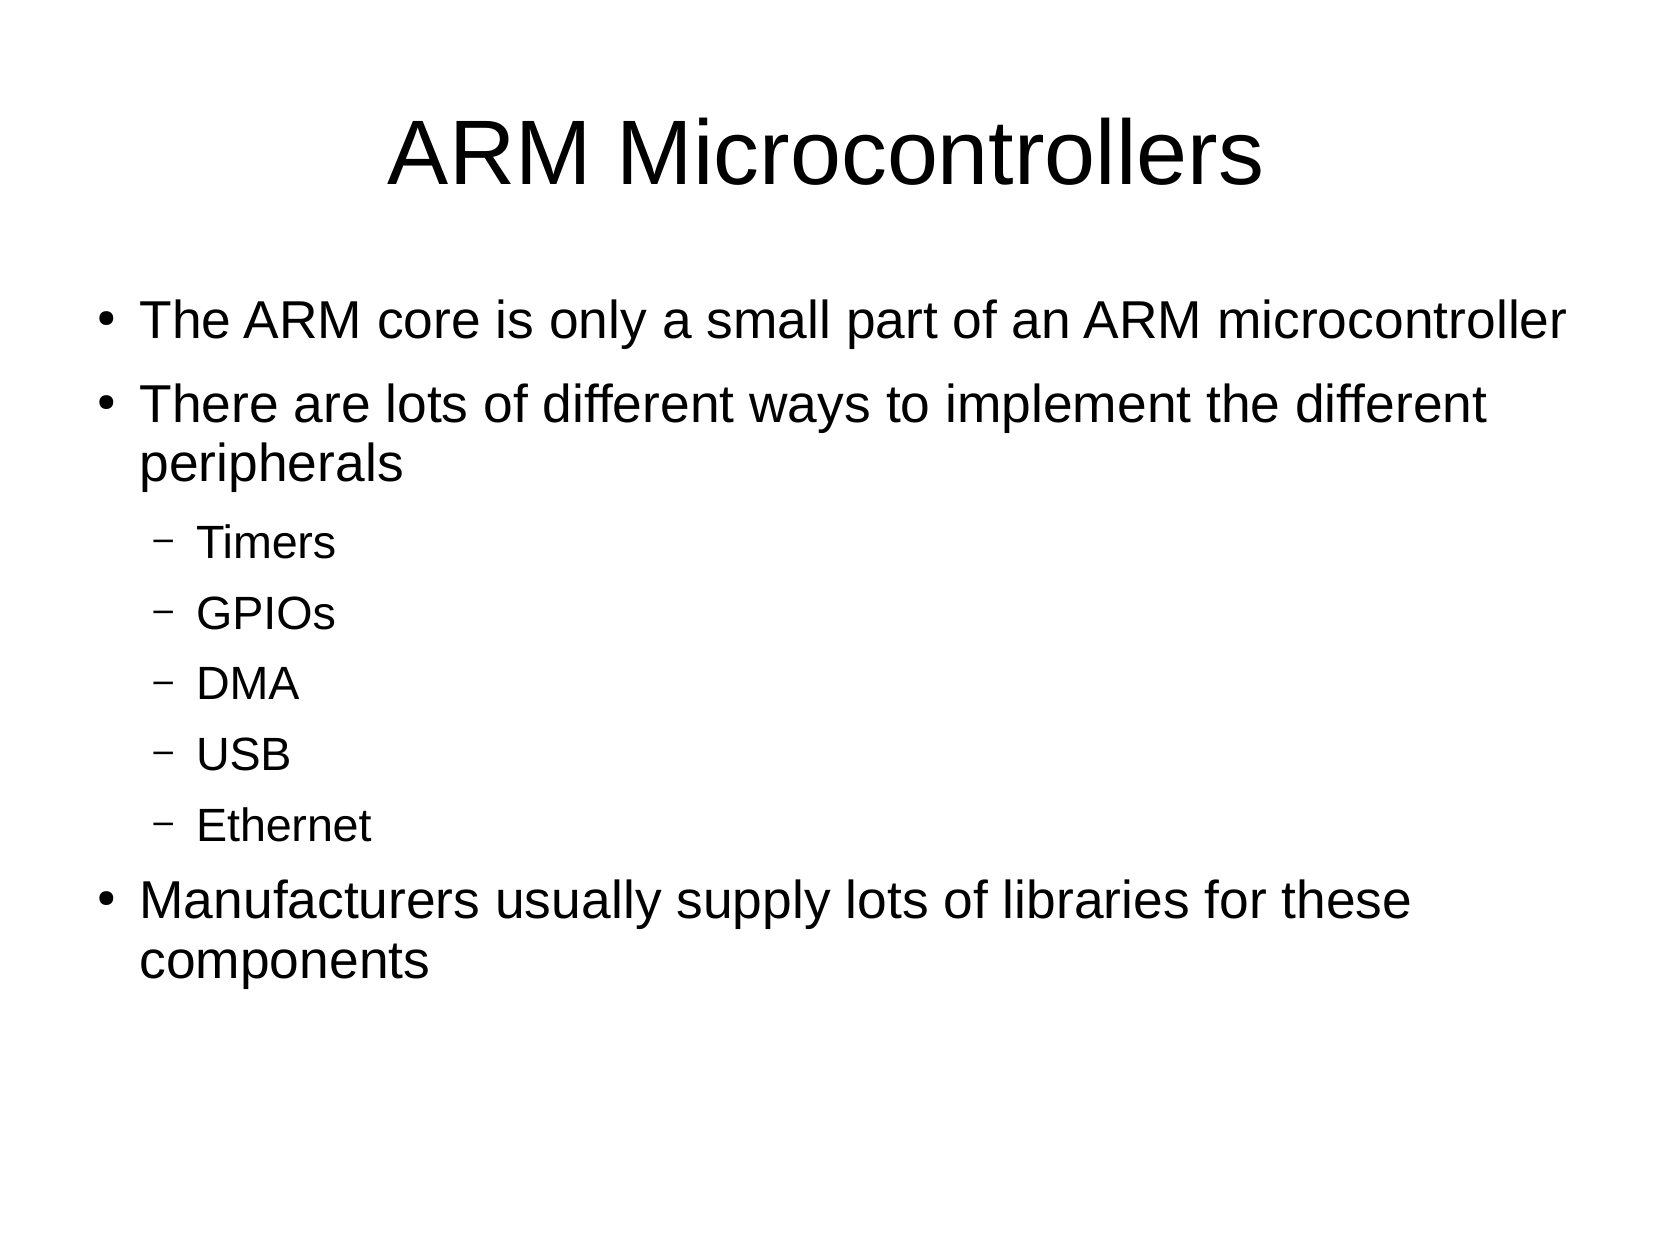

# ARM Microcontrollers
The ARM core is only a small part of an ARM microcontroller
There are lots of different ways to implement the different peripherals
Timers
GPIOs
DMA
USB
Ethernet
Manufacturers usually supply lots of libraries for these components